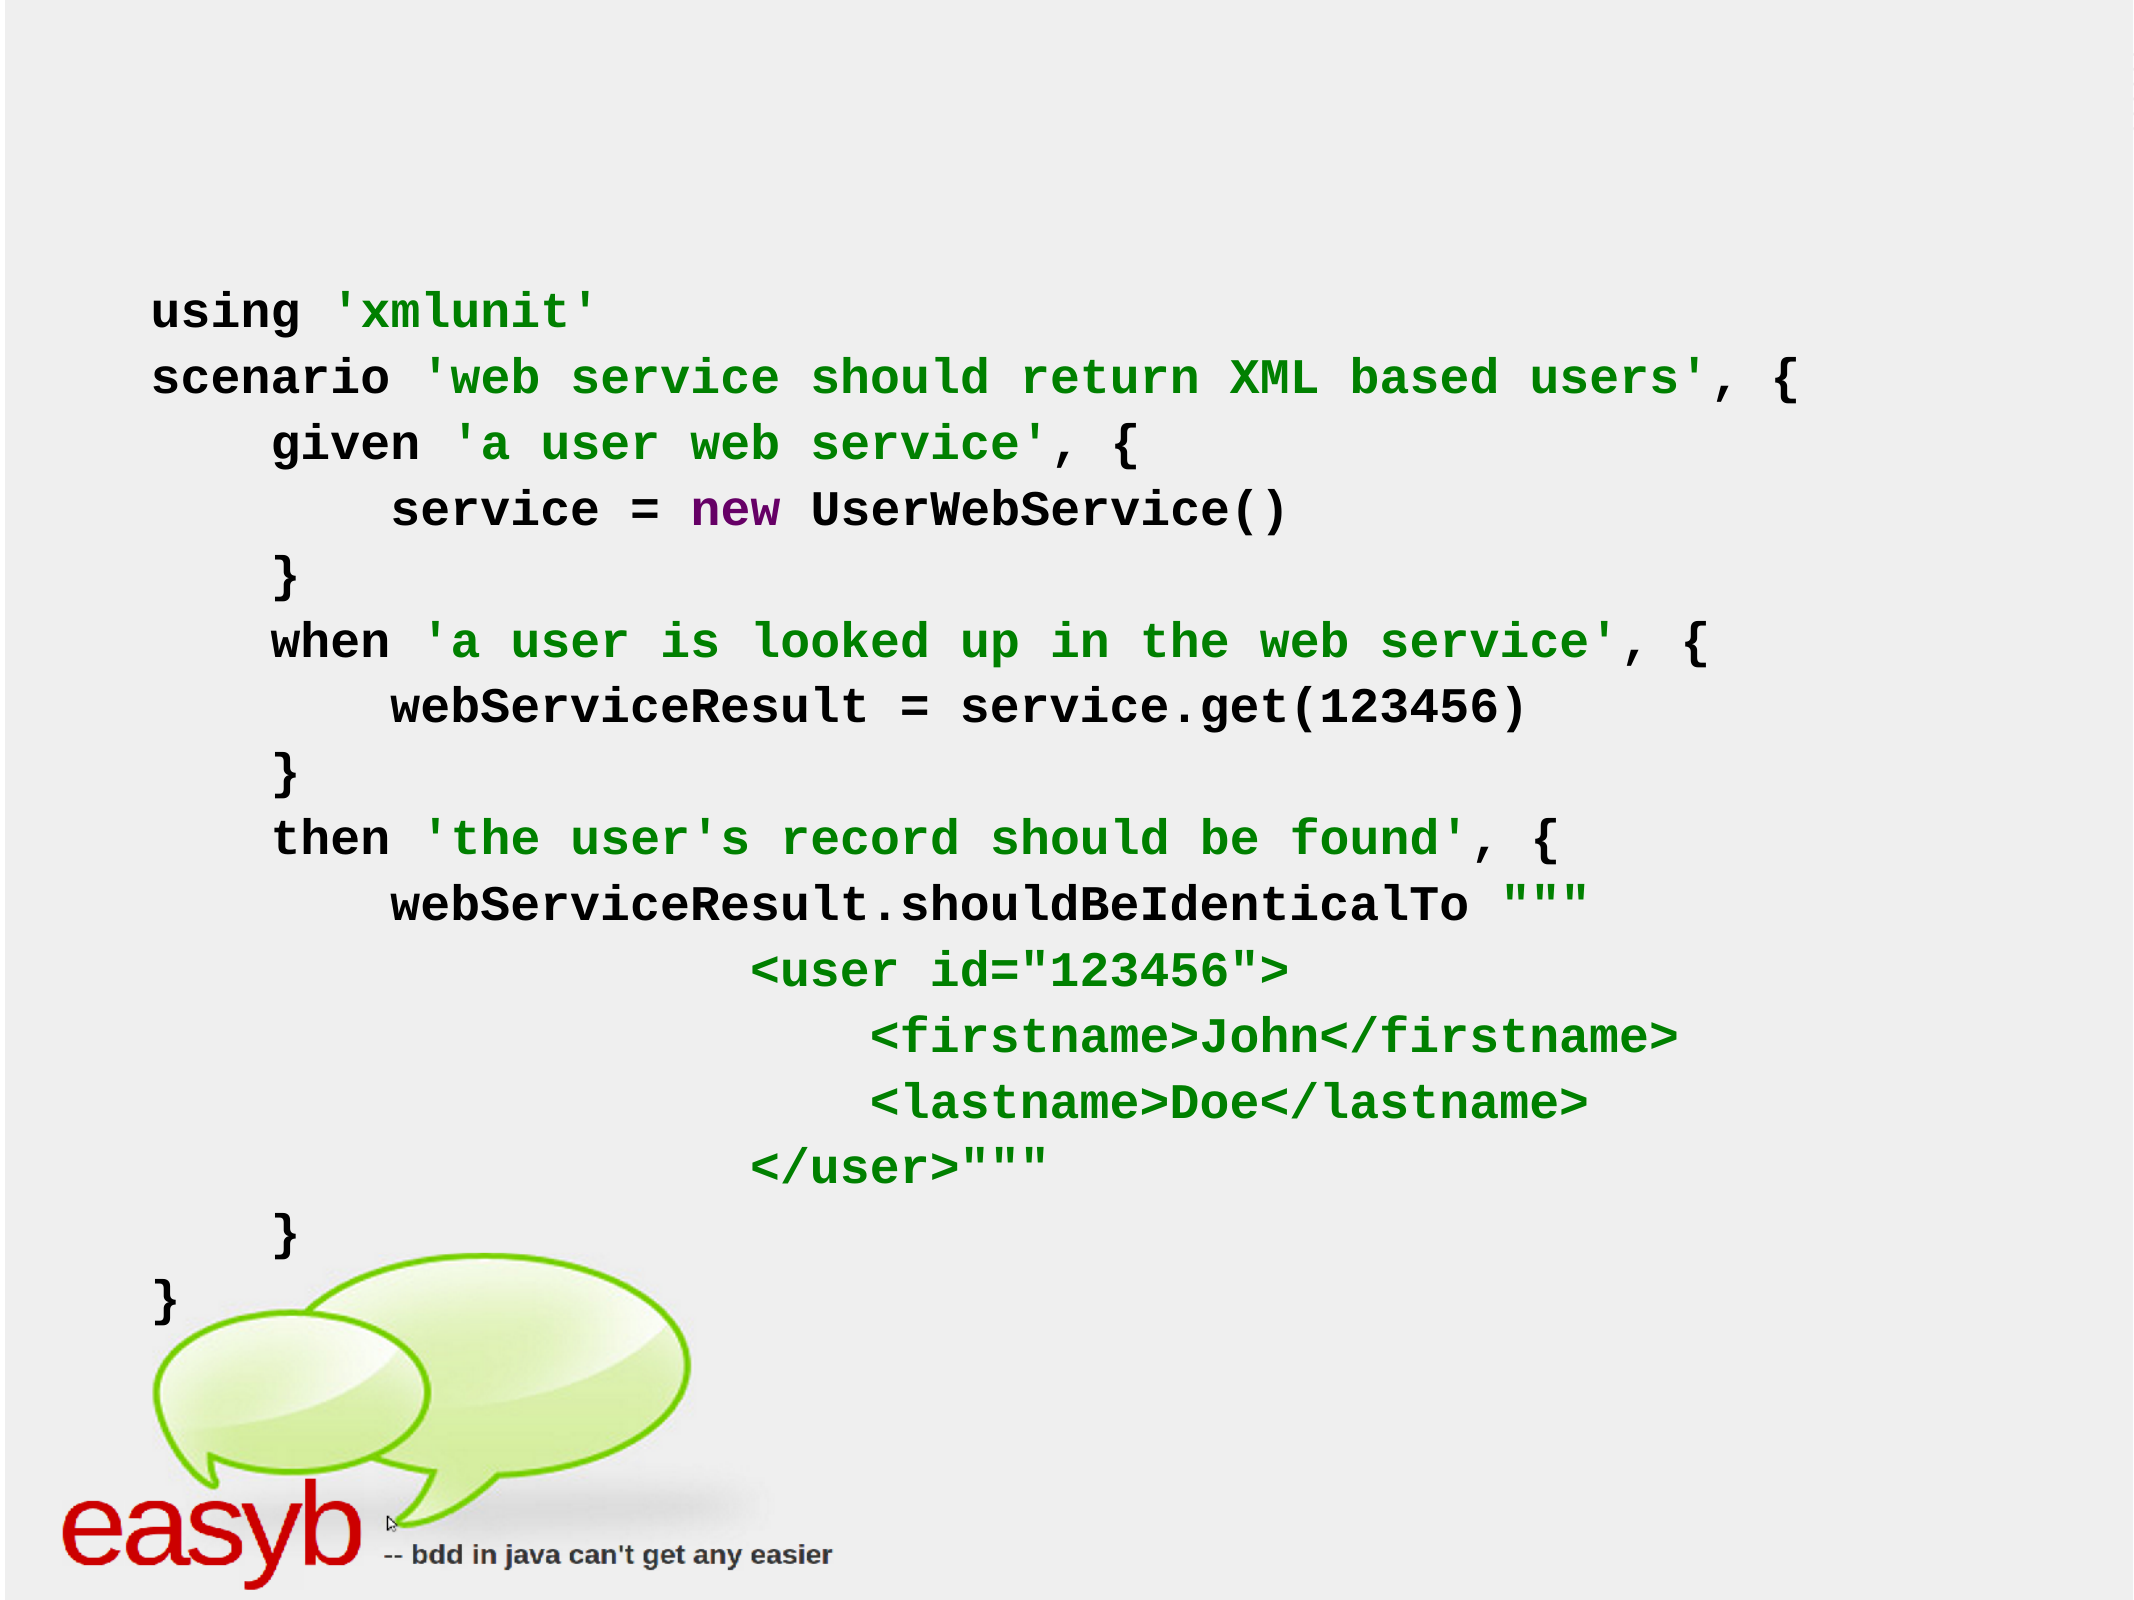

# using 'xmlunit' scenario 'web service should return XML based users', { given 'a user web service', { service = new UserWebService() } when 'a user is looked up in the web service', { webServiceResult = service.get(123456) } then 'the user's record should be found', { webServiceResult.shouldBeIdenticalTo """ <user id="123456"> <firstname>John</firstname> <lastname>Doe</lastname> </user>""" } }